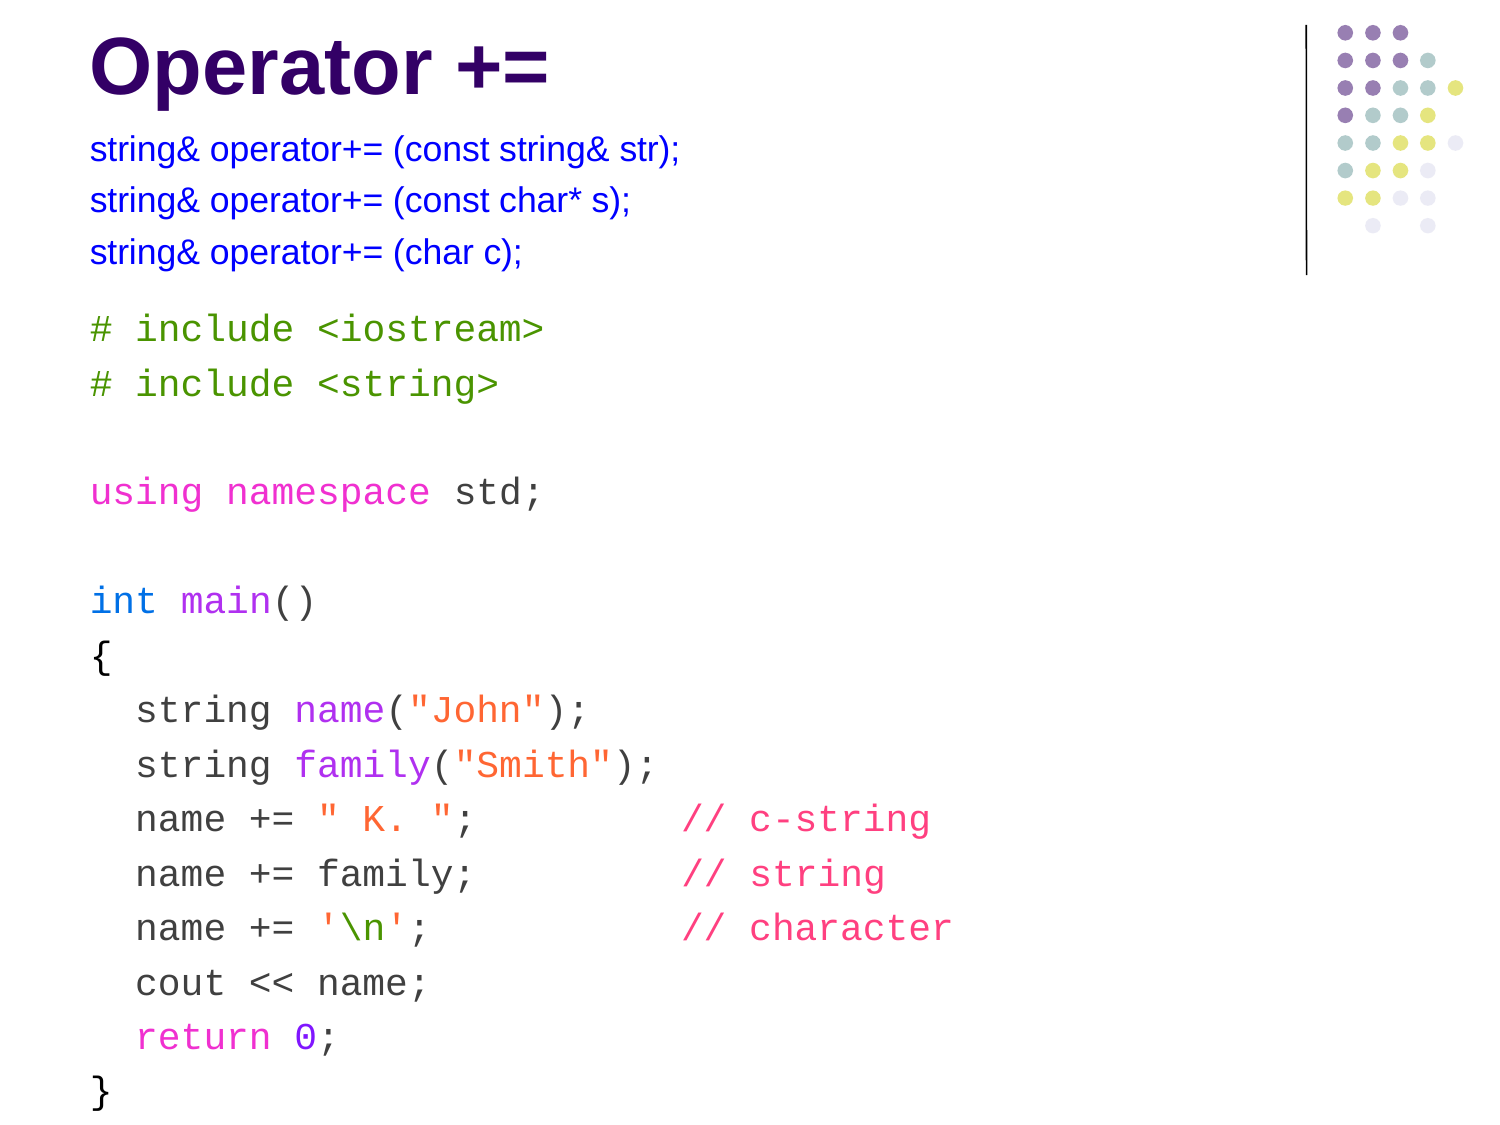

# Operator +=
string& operator+= (const string& str);
string& operator+= (const char* s);
string& operator+= (char c);
# include <iostream>
# include <string>
using namespace std;
int main()
{
 string name("John");
 string family("Smith");
 name += " K. "; // c-string
 name += family; // string
 name += '\n'; // character
 cout << name;
 return 0;
}